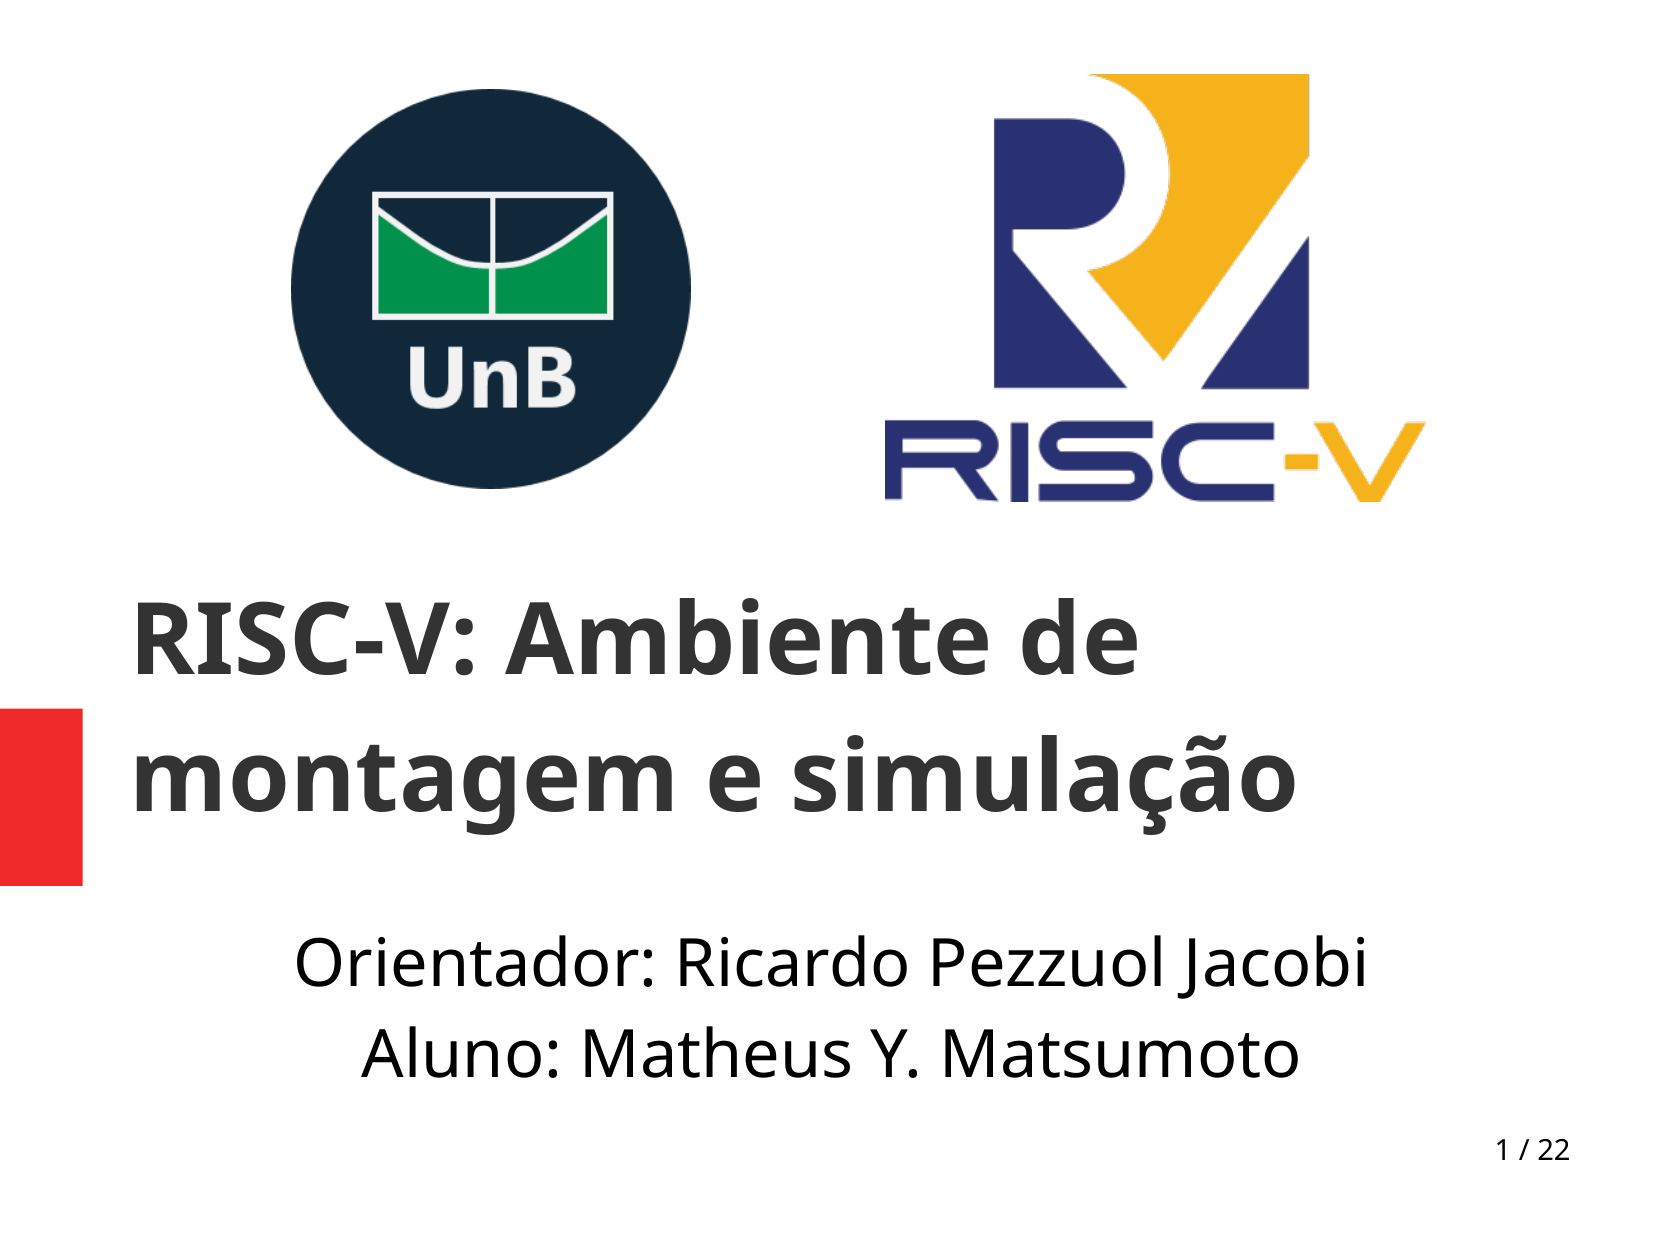

# RISC-V: Ambiente de montagem e simulação
Orientador: Ricardo Pezzuol Jacobi
Aluno: Matheus Y. Matsumoto
1